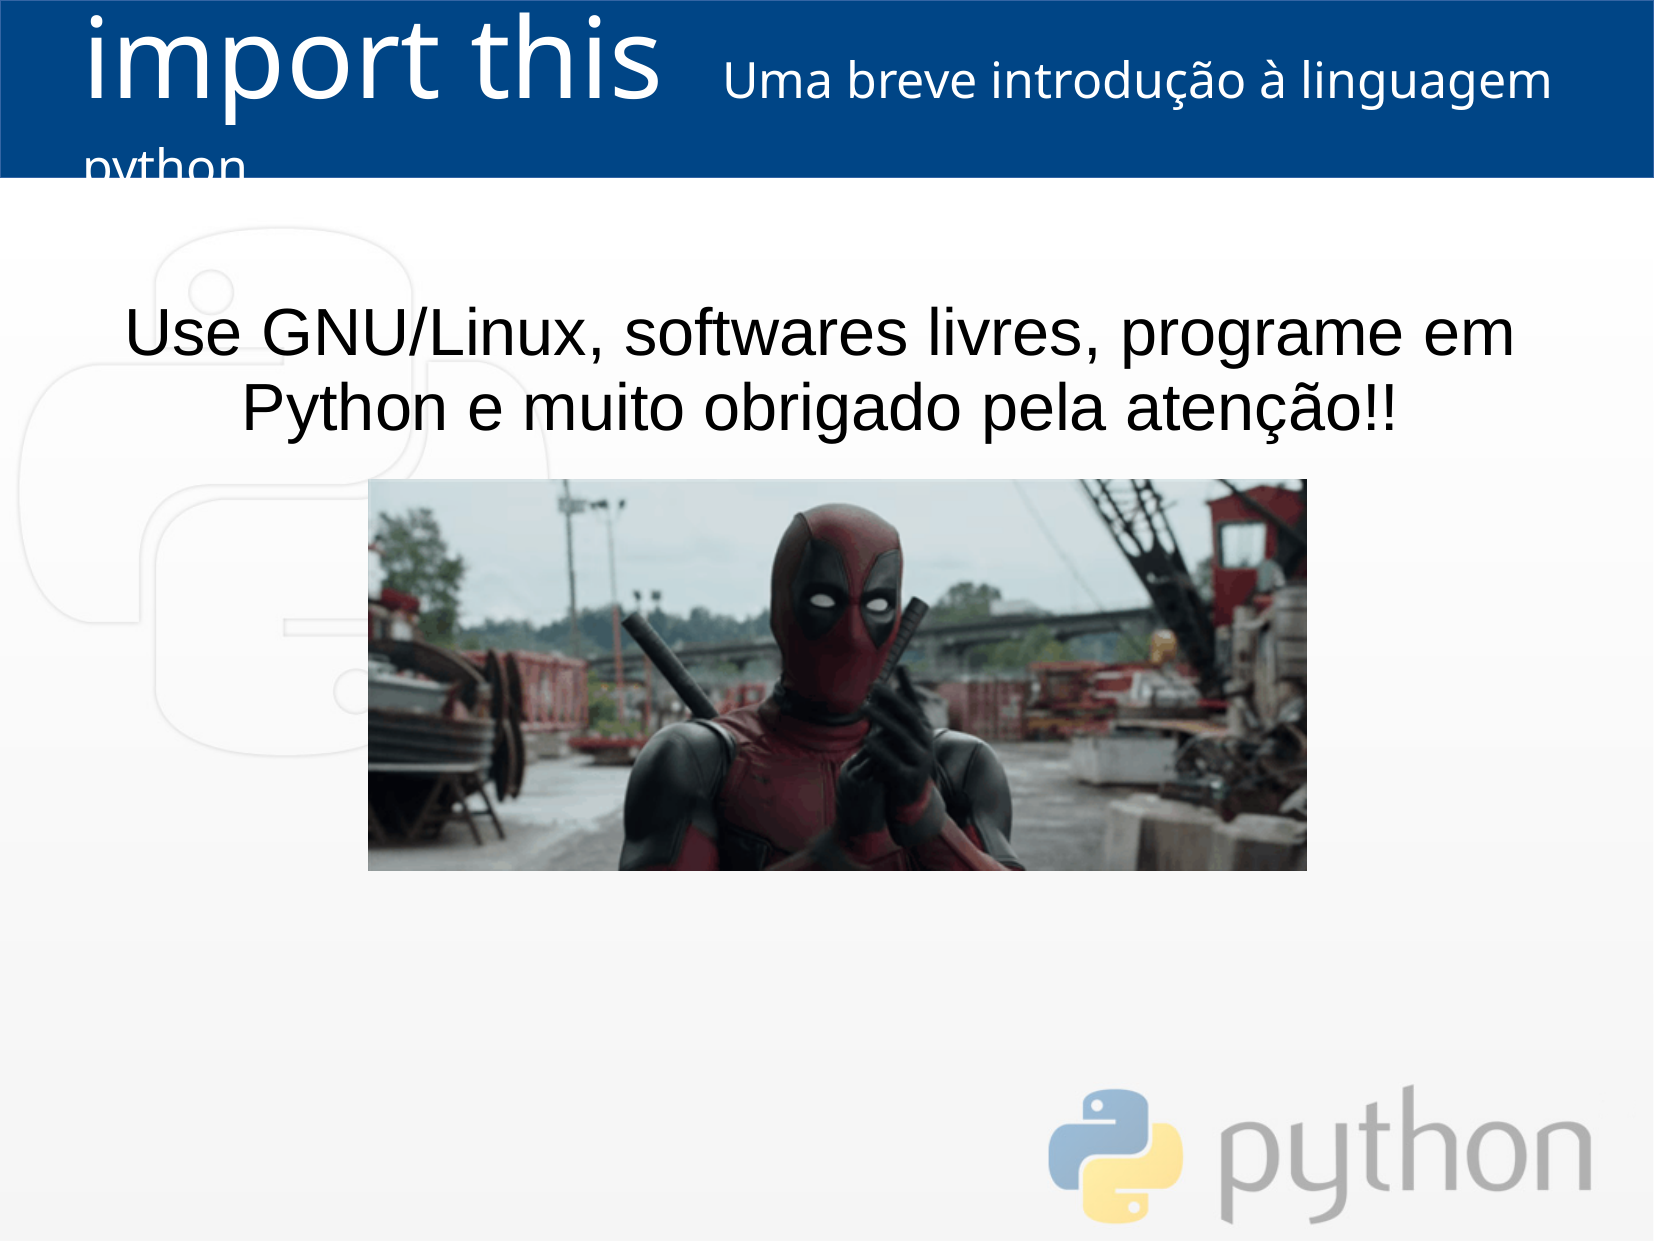

import this Uma breve introdução à linguagem python
# Use GNU/Linux, softwares livres, programe em Python e muito obrigado pela atenção!!